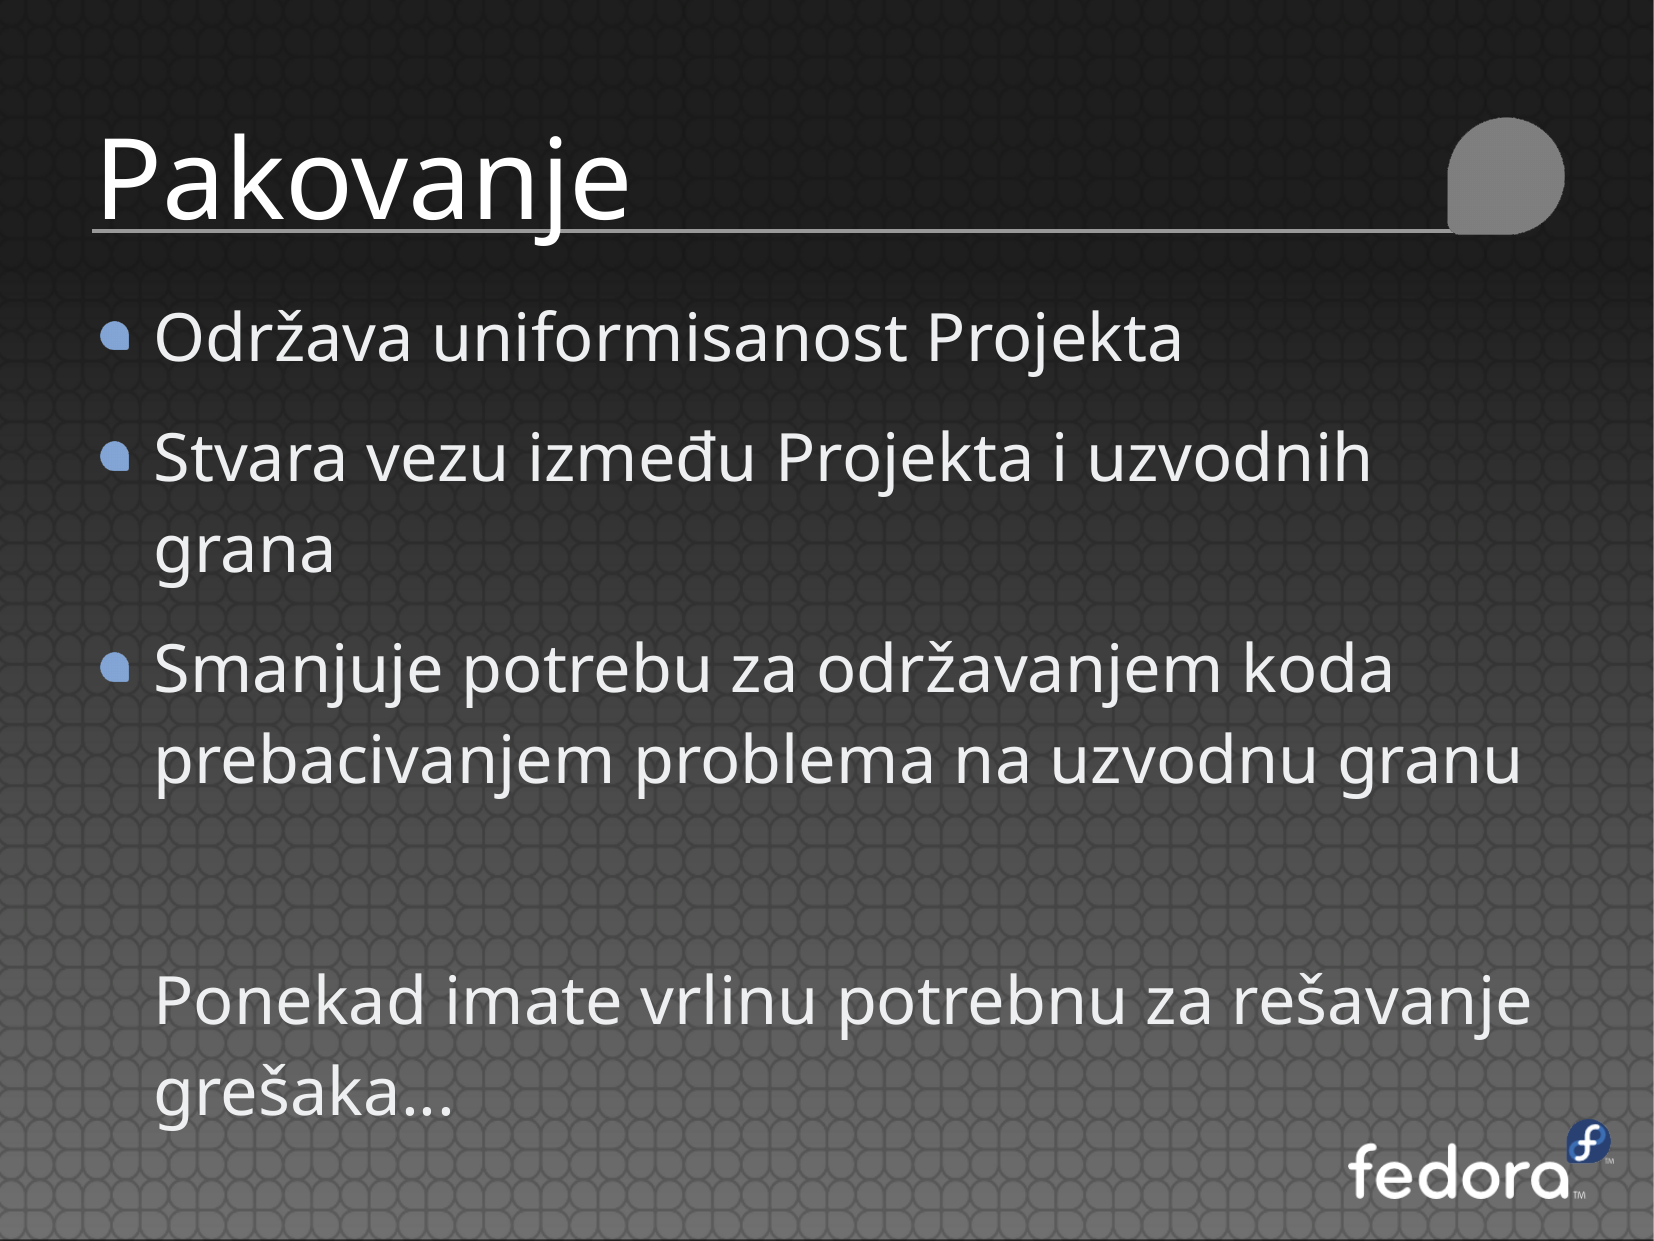

Pakovanje
# Održava uniformisanost Projekta
Stvara vezu između Projekta i uzvodnih grana
Smanjuje potrebu za održavanjem koda prebacivanjem problema na uzvodnu granu
Ponekad imate vrlinu potrebnu za rešavanje grešaka...